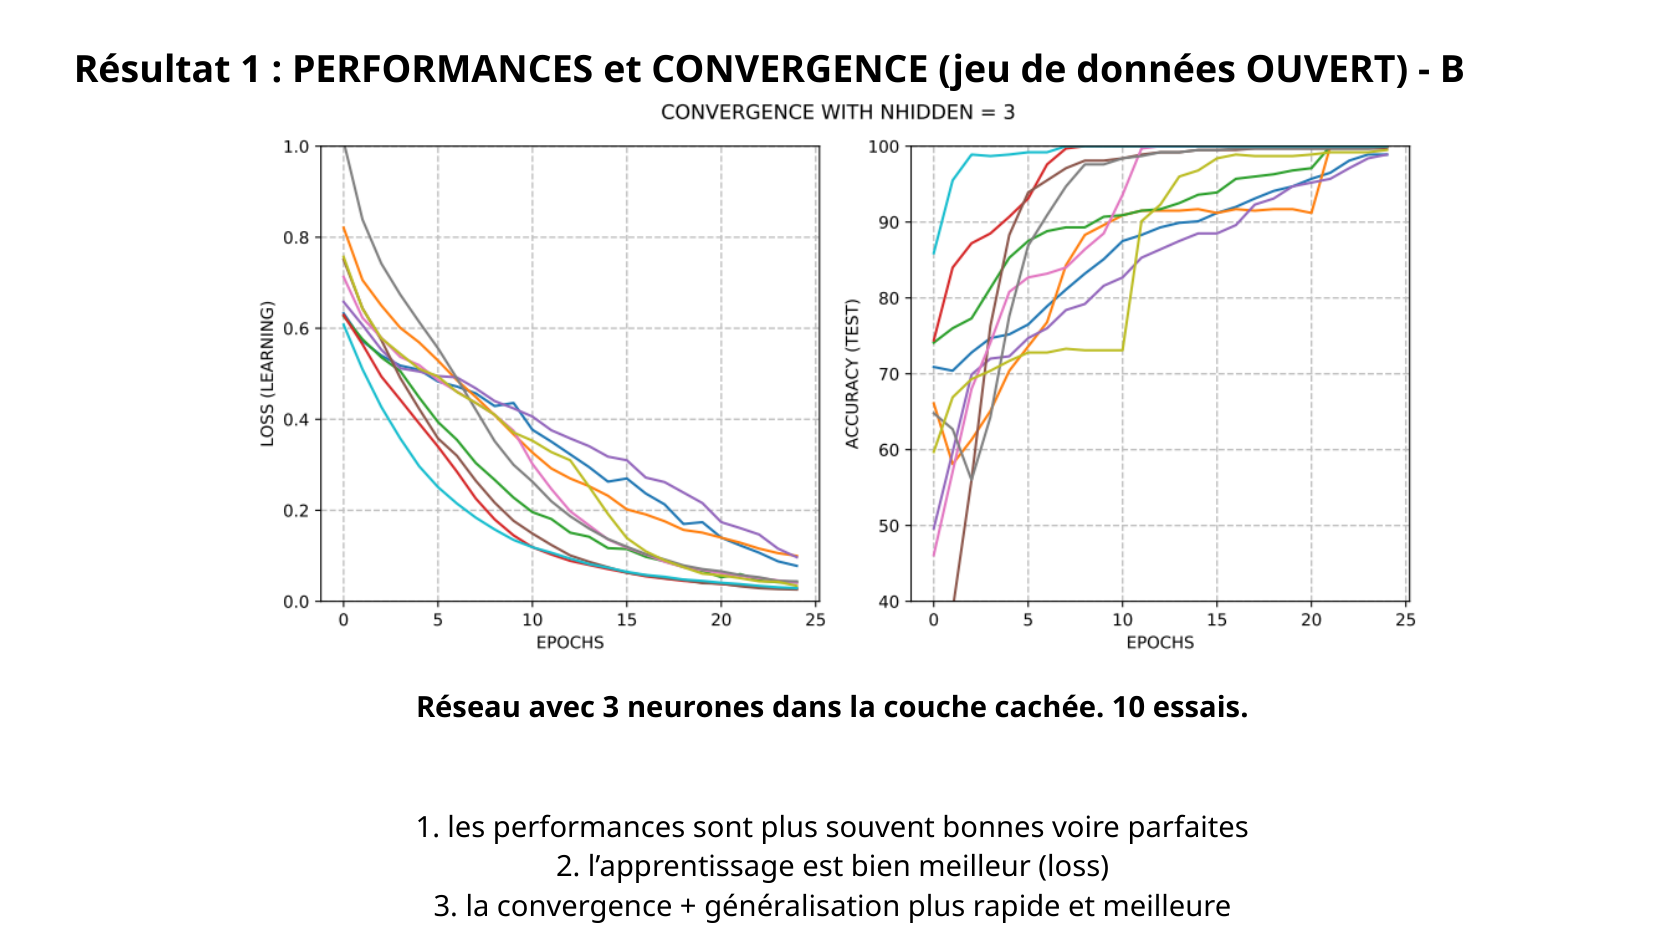

Résultat 1 : PERFORMANCES et CONVERGENCE (jeu de données OUVERT) - B
Réseau avec 3 neurones dans la couche cachée. 10 essais.
1. les performances sont plus souvent bonnes voire parfaites
2. l’apprentissage est bien meilleur (loss)
3. la convergence + généralisation plus rapide et meilleure
4. phénomène d’escalier grâce à certaines epochs → convergence non uniforme